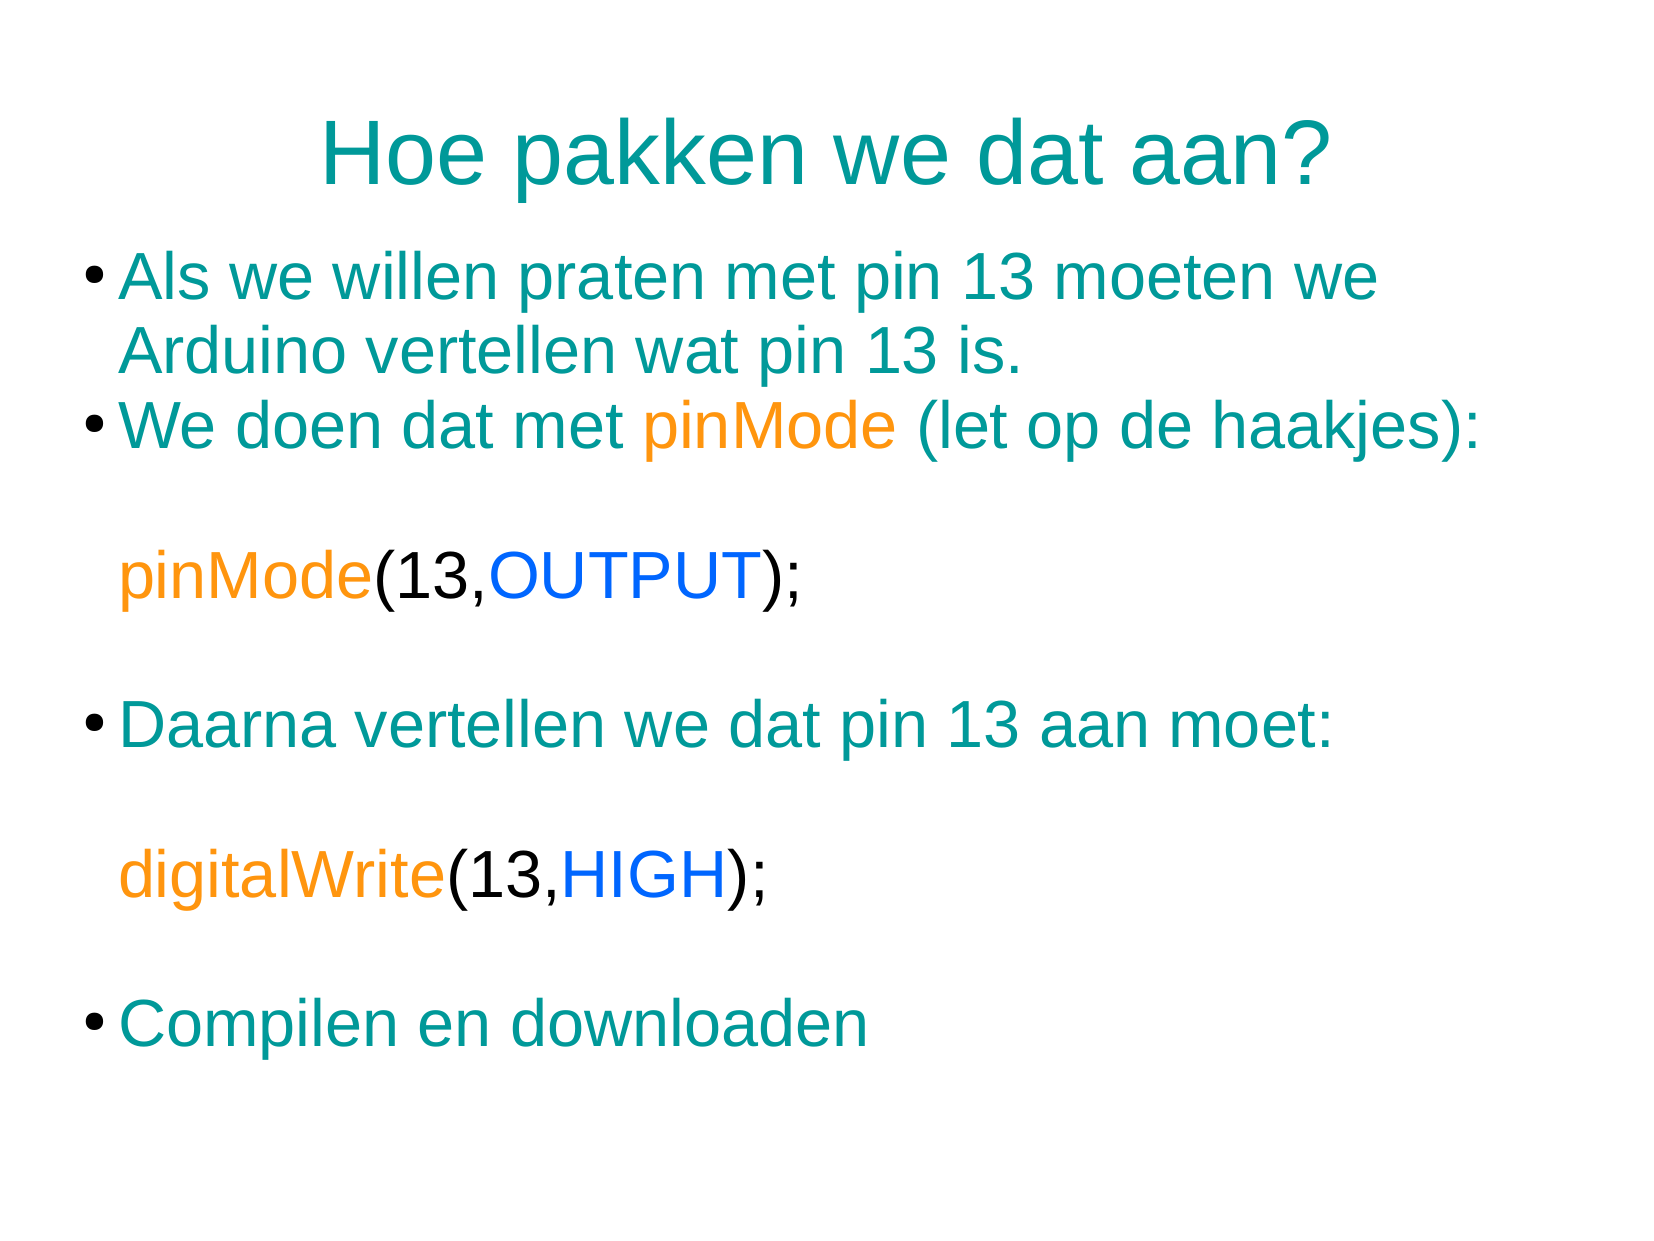

# Hoe pakken we dat aan?
Als we willen praten met pin 13 moeten we Arduino vertellen wat pin 13 is.
We doen dat met pinMode (let op de haakjes):
pinMode(13,OUTPUT);
Daarna vertellen we dat pin 13 aan moet:
digitalWrite(13,HIGH);
Compilen en downloaden